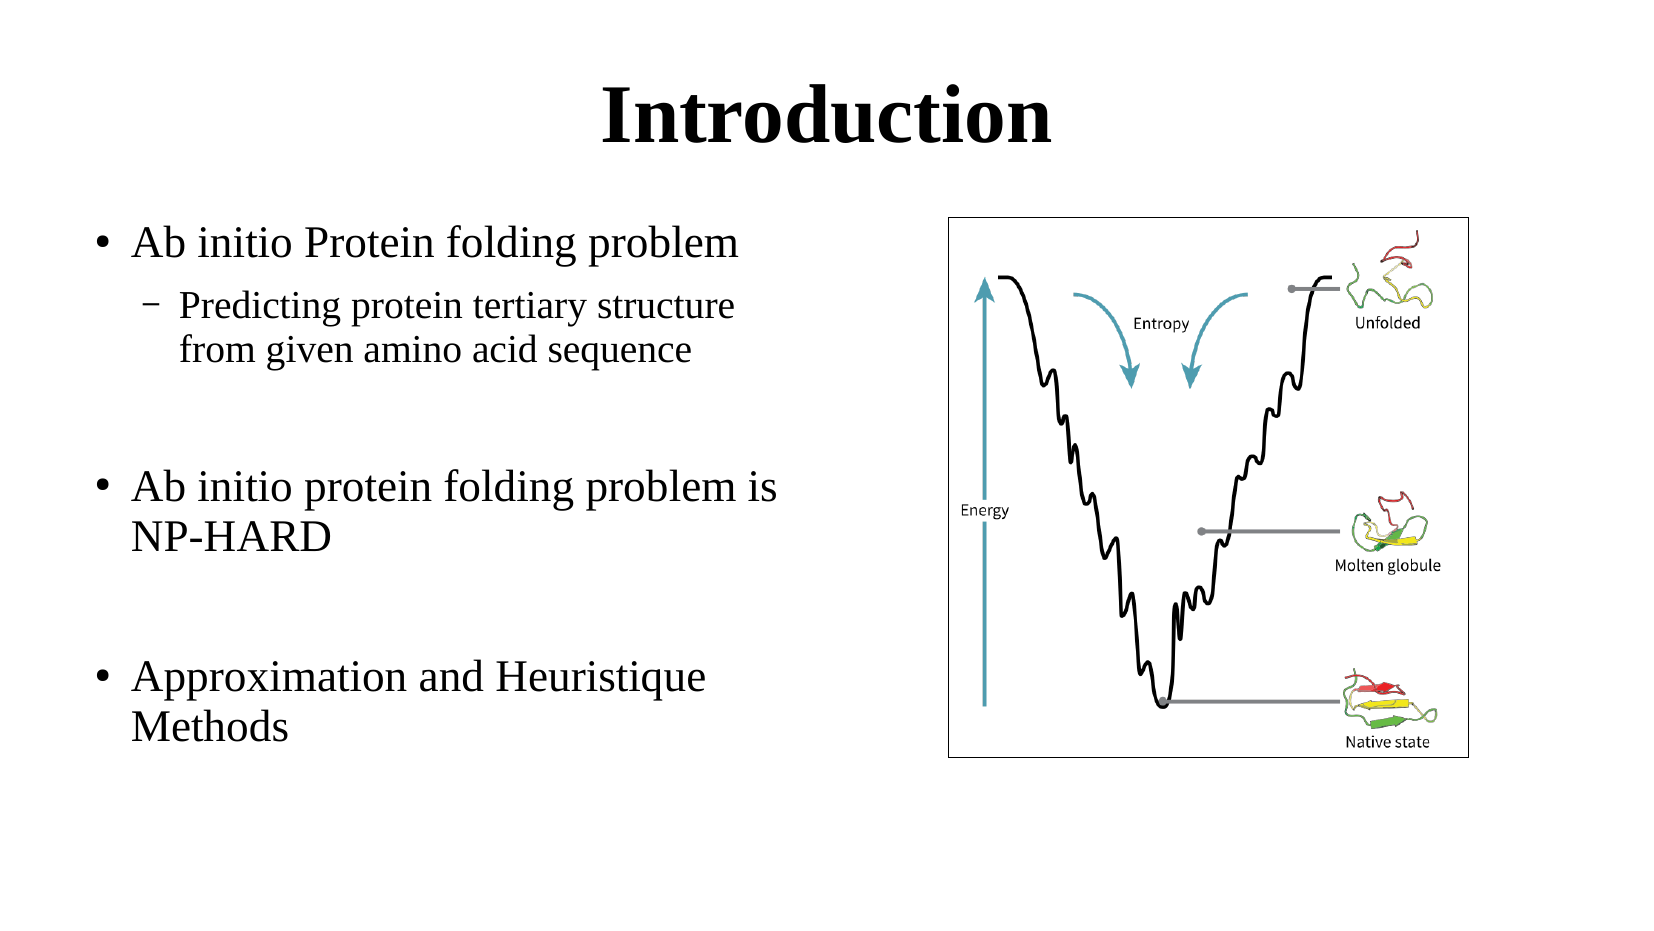

# Introduction
Ab initio Protein folding problem
Predicting protein tertiary structure from given amino acid sequence
Ab initio protein folding problem is NP-HARD
Approximation and Heuristique Methods